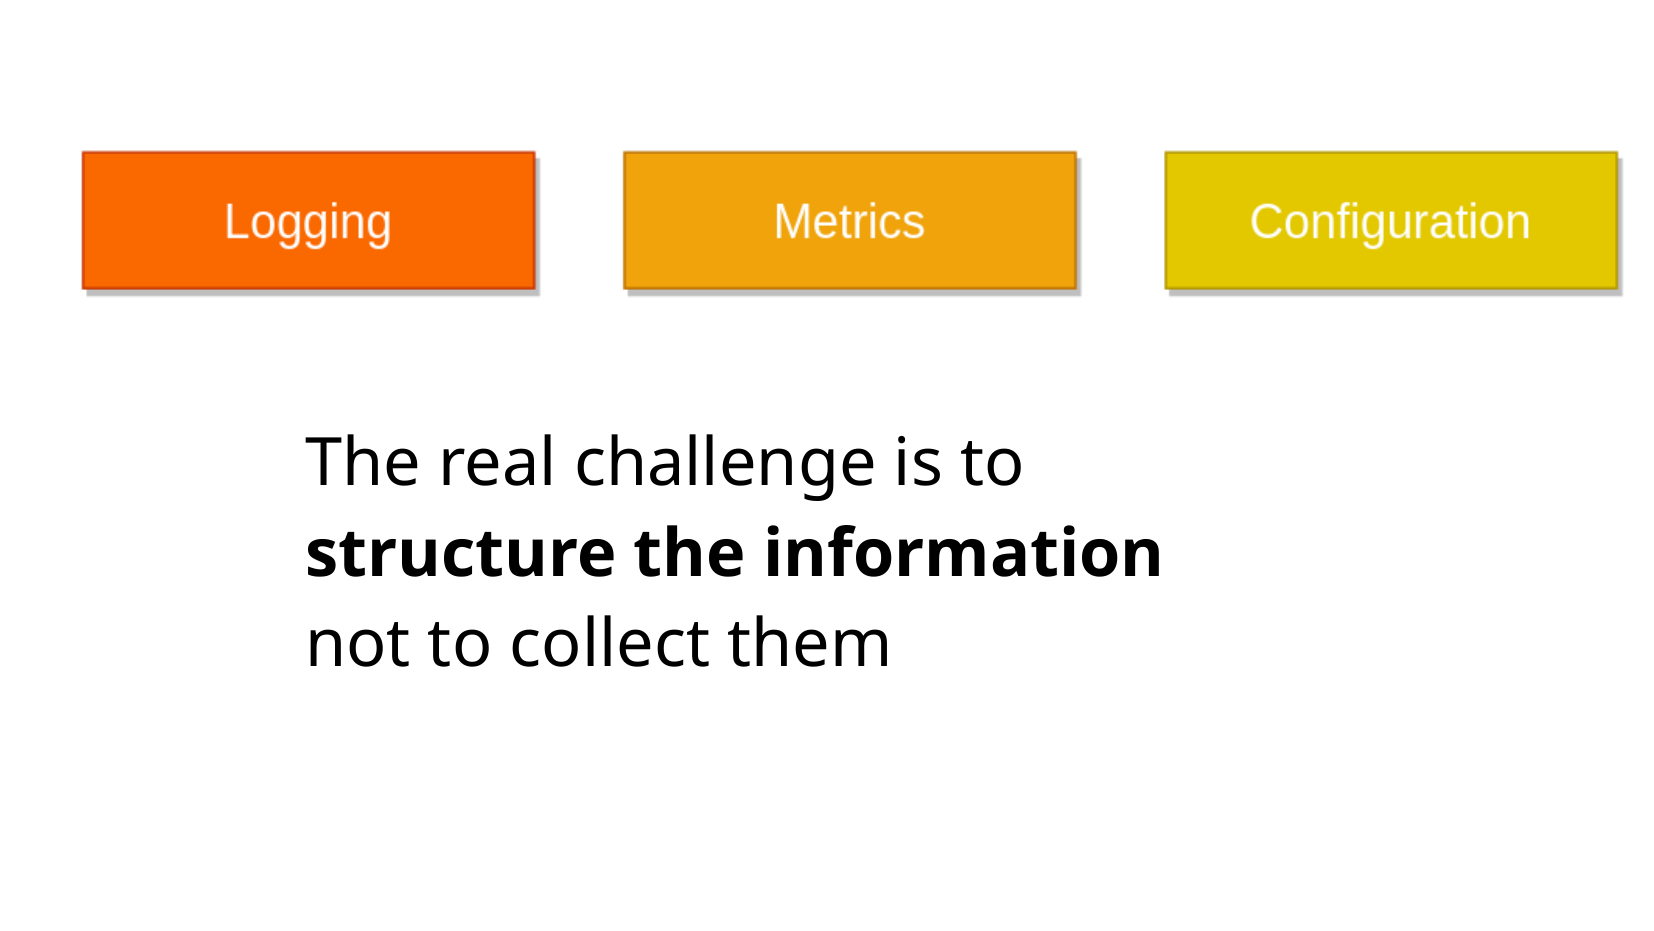

#
The real challenge is to
structure the information
not to collect them